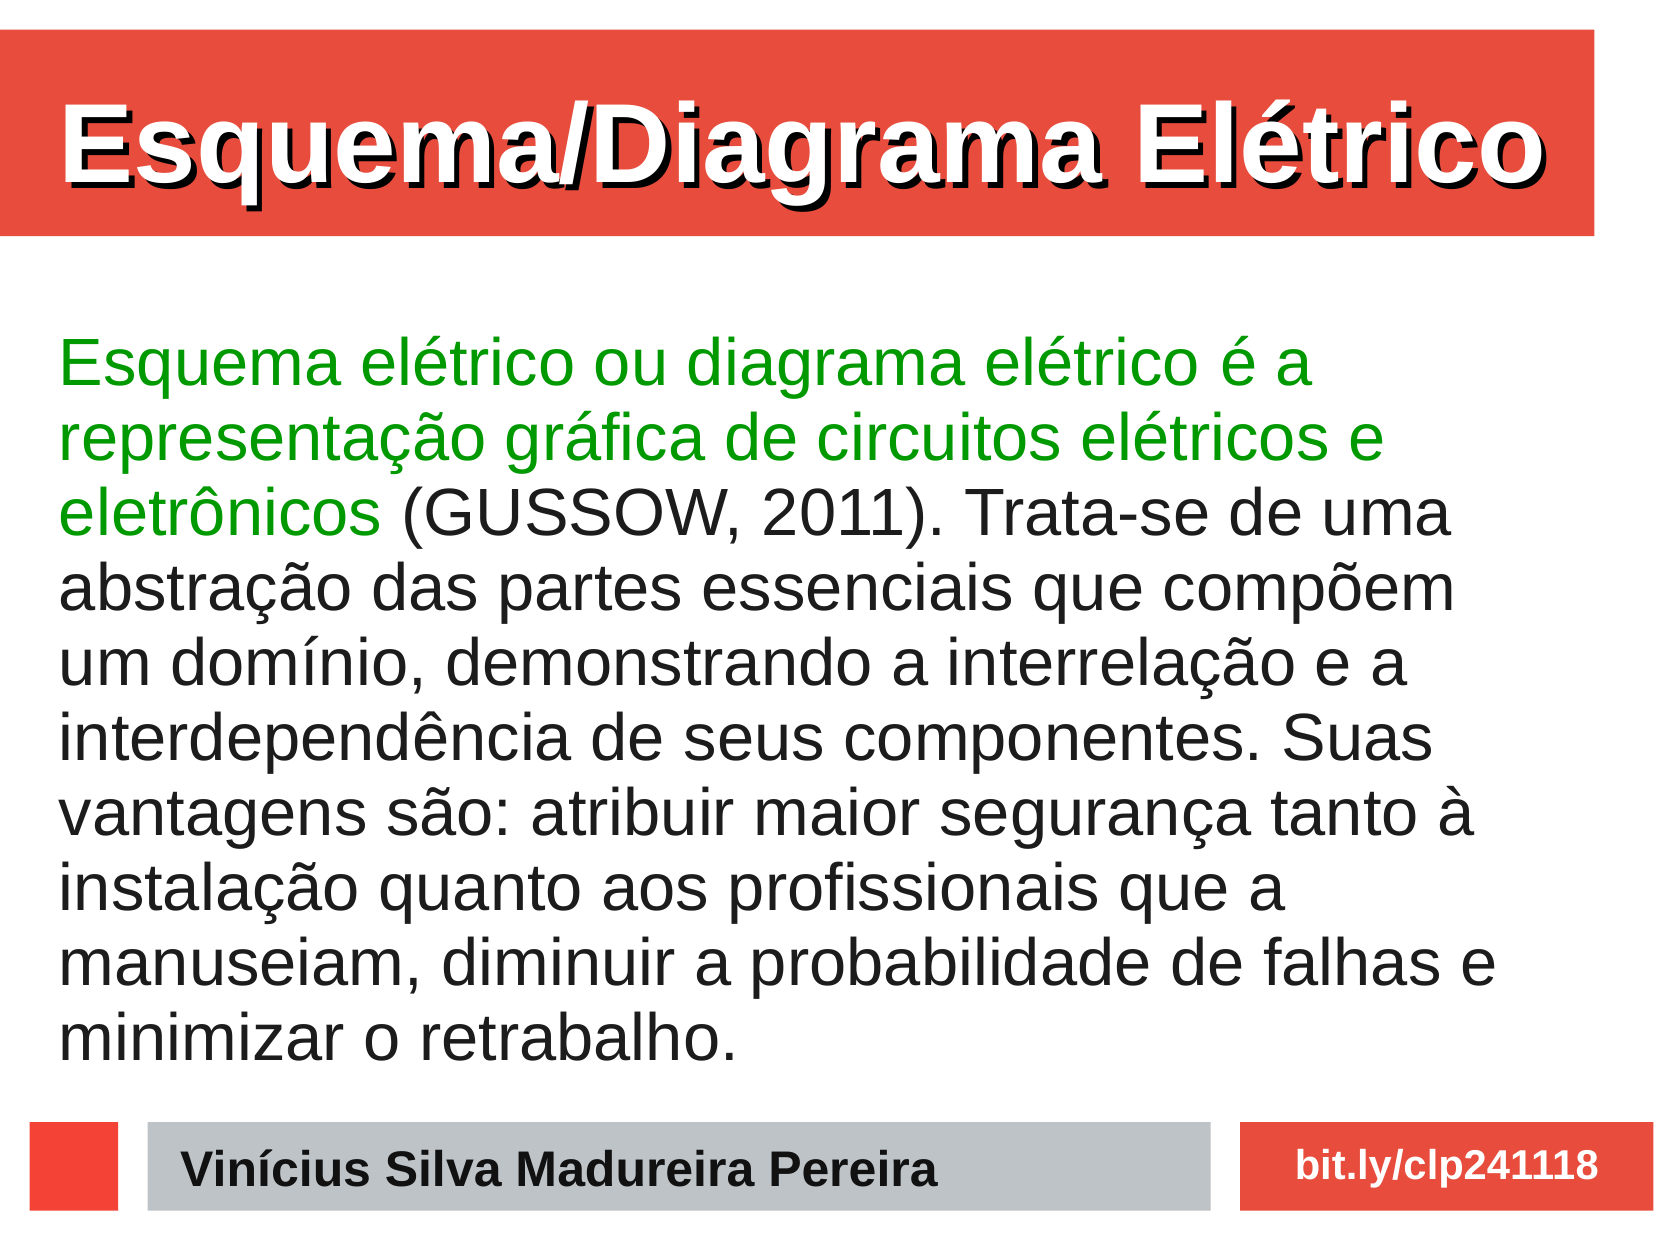

# Esquema/Diagrama Elétrico
Esquema elétrico ou diagrama elétrico é a representação gráfica de circuitos elétricos e eletrônicos (GUSSOW, 2011). Trata-se de uma abstração das partes essenciais que compõem um domínio, demonstrando a interrelação e a interdependência de seus componentes. Suas vantagens são: atribuir maior segurança tanto à instalação quanto aos profissionais que a manuseiam, diminuir a probabilidade de falhas e minimizar o retrabalho.
Vinícius Silva Madureira Pereira
bit.ly/clp241118